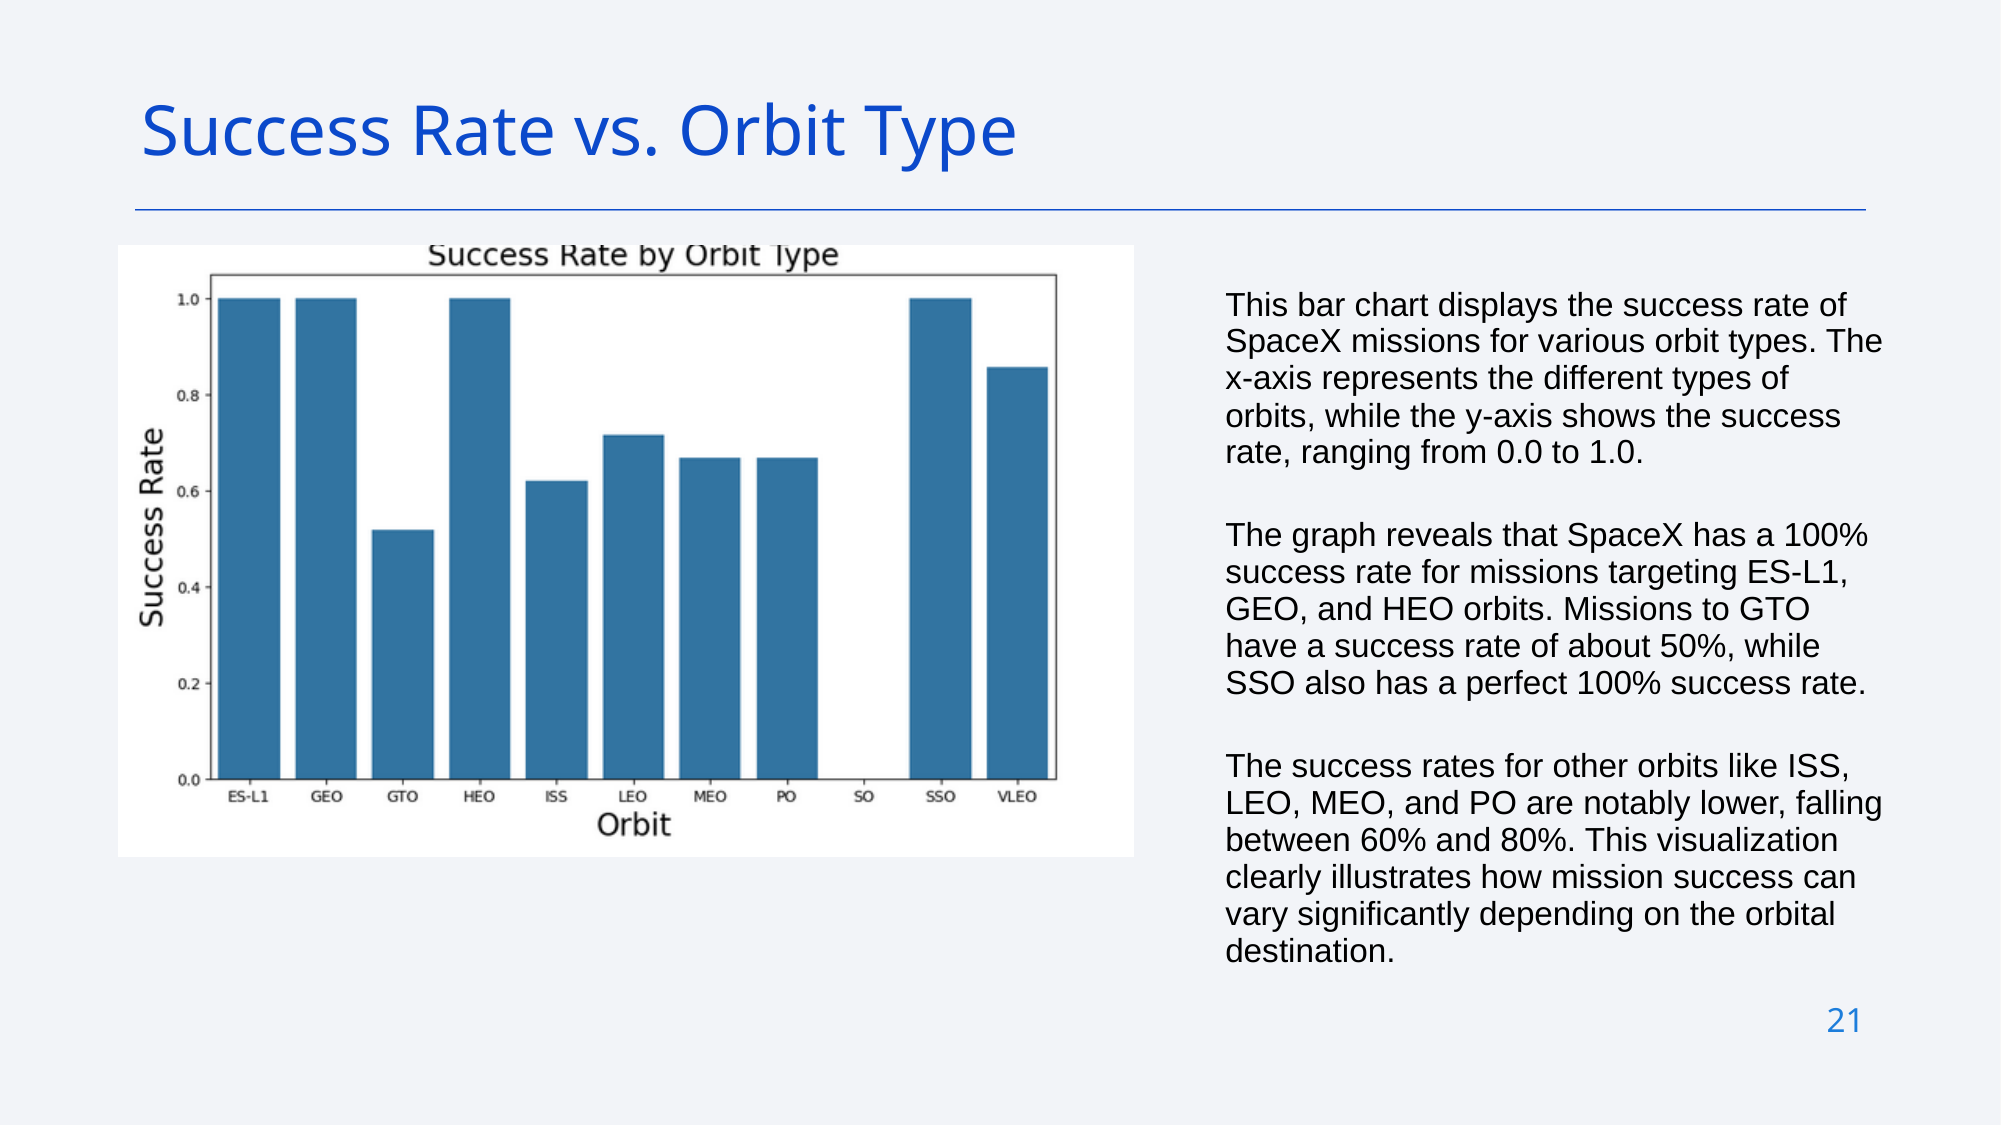

Success Rate vs. Orbit Type
This bar chart displays the success rate of SpaceX missions for various orbit types. The x-axis represents the different types of orbits, while the y-axis shows the success rate, ranging from 0.0 to 1.0.
The graph reveals that SpaceX has a 100% success rate for missions targeting ES-L1, GEO, and HEO orbits. Missions to GTO have a success rate of about 50%, while SSO also has a perfect 100% success rate.
The success rates for other orbits like ISS, LEO, MEO, and PO are notably lower, falling between 60% and 80%. This visualization clearly illustrates how mission success can vary significantly depending on the orbital destination.
21